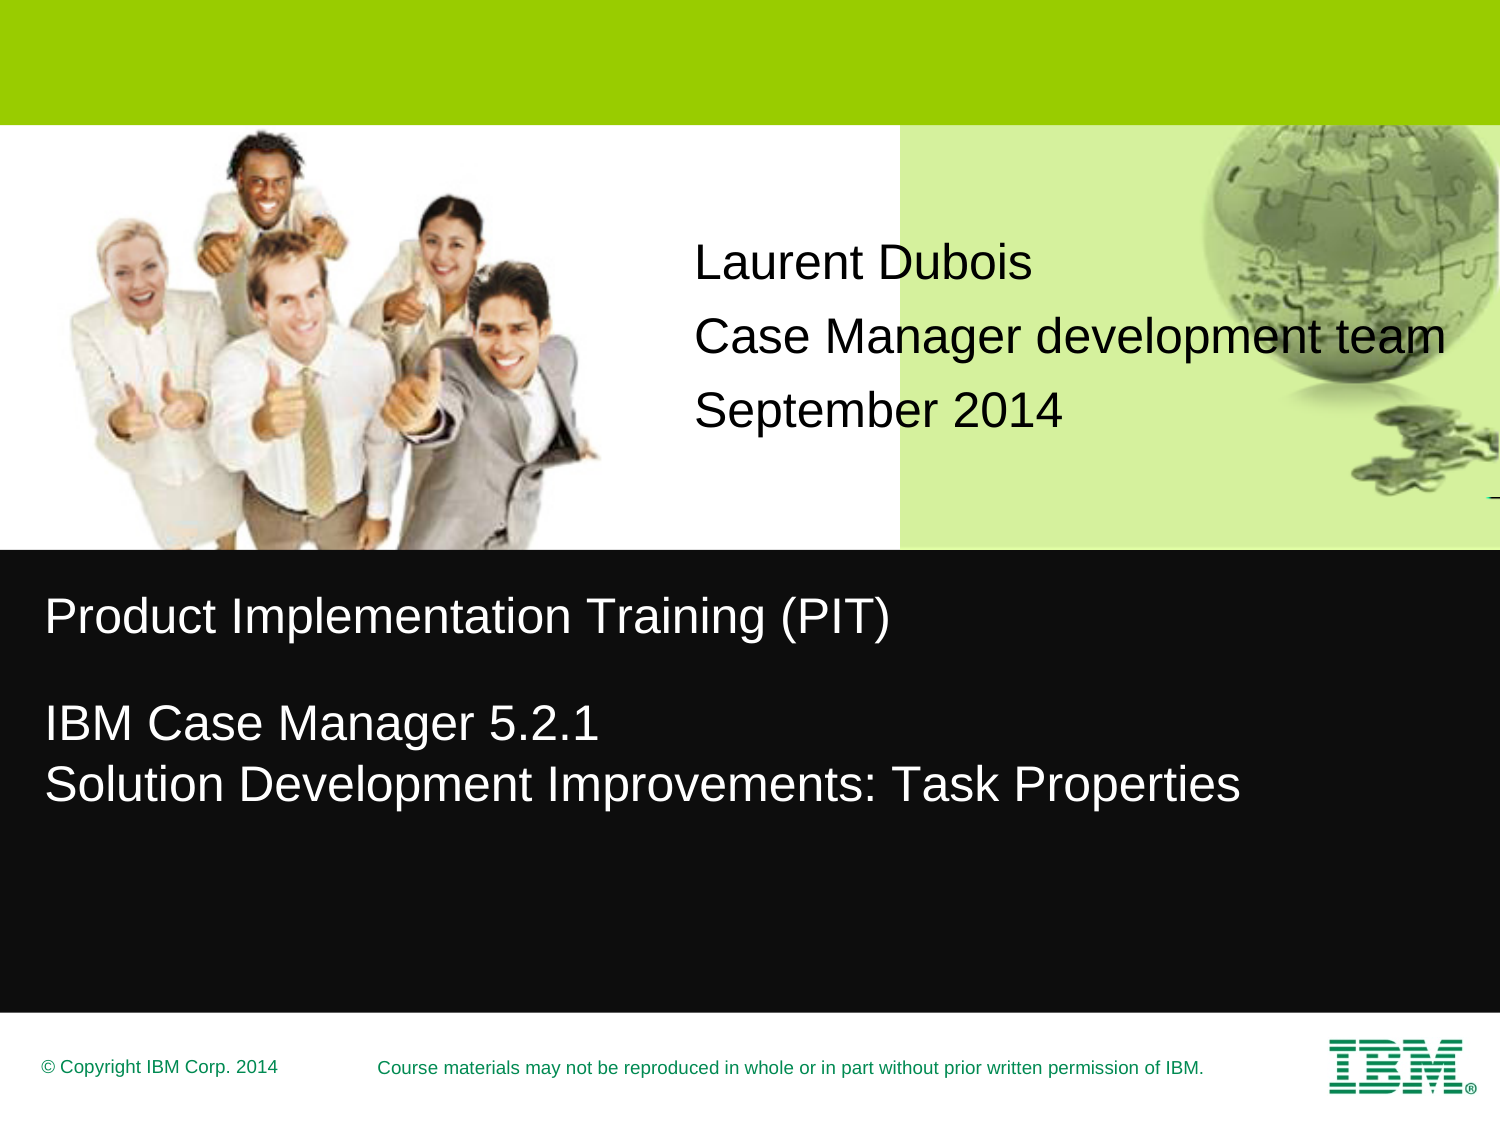

Laurent Dubois
Case Manager development team
September 2014
Product Implementation Training (PIT)
IBM Case Manager 5.2.1
Solution Development Improvements: Task Properties